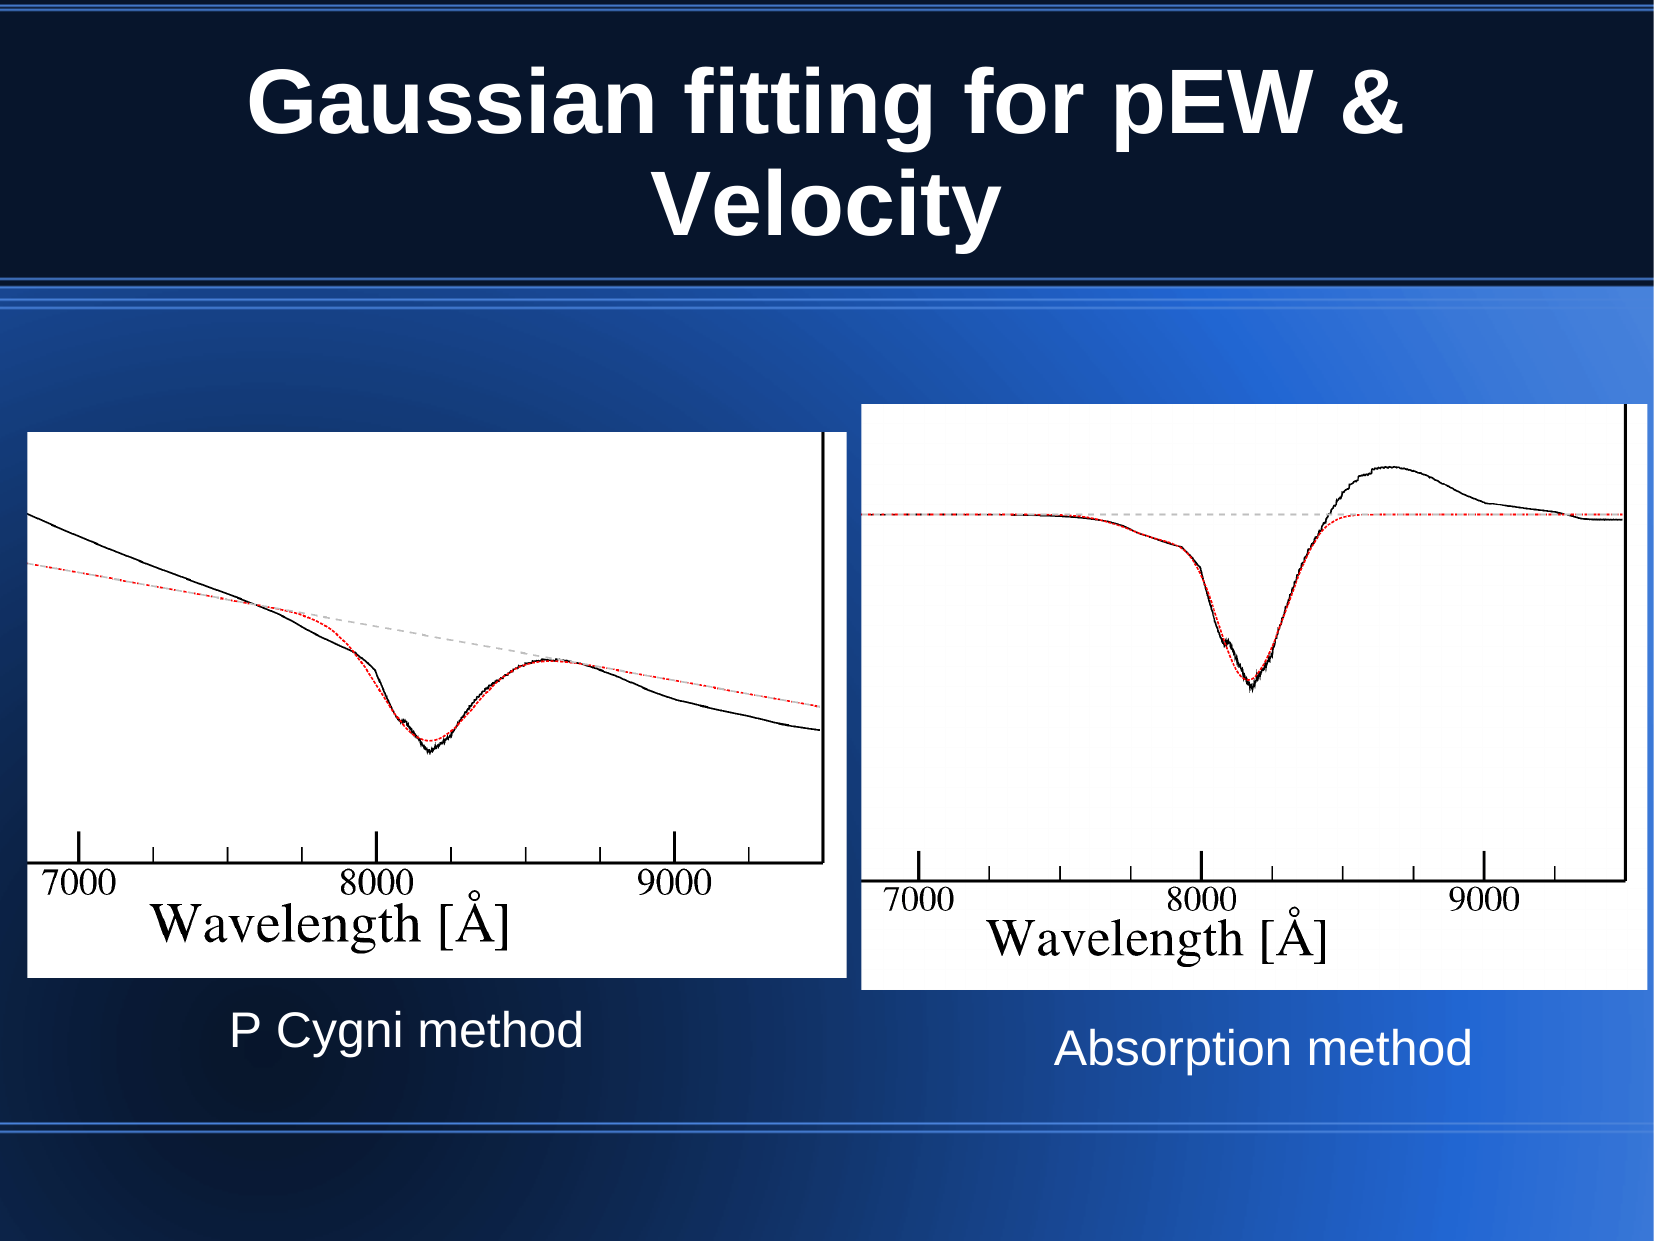

# Gaussian fitting for pEW & Velocity
P Cygni method
Absorption method